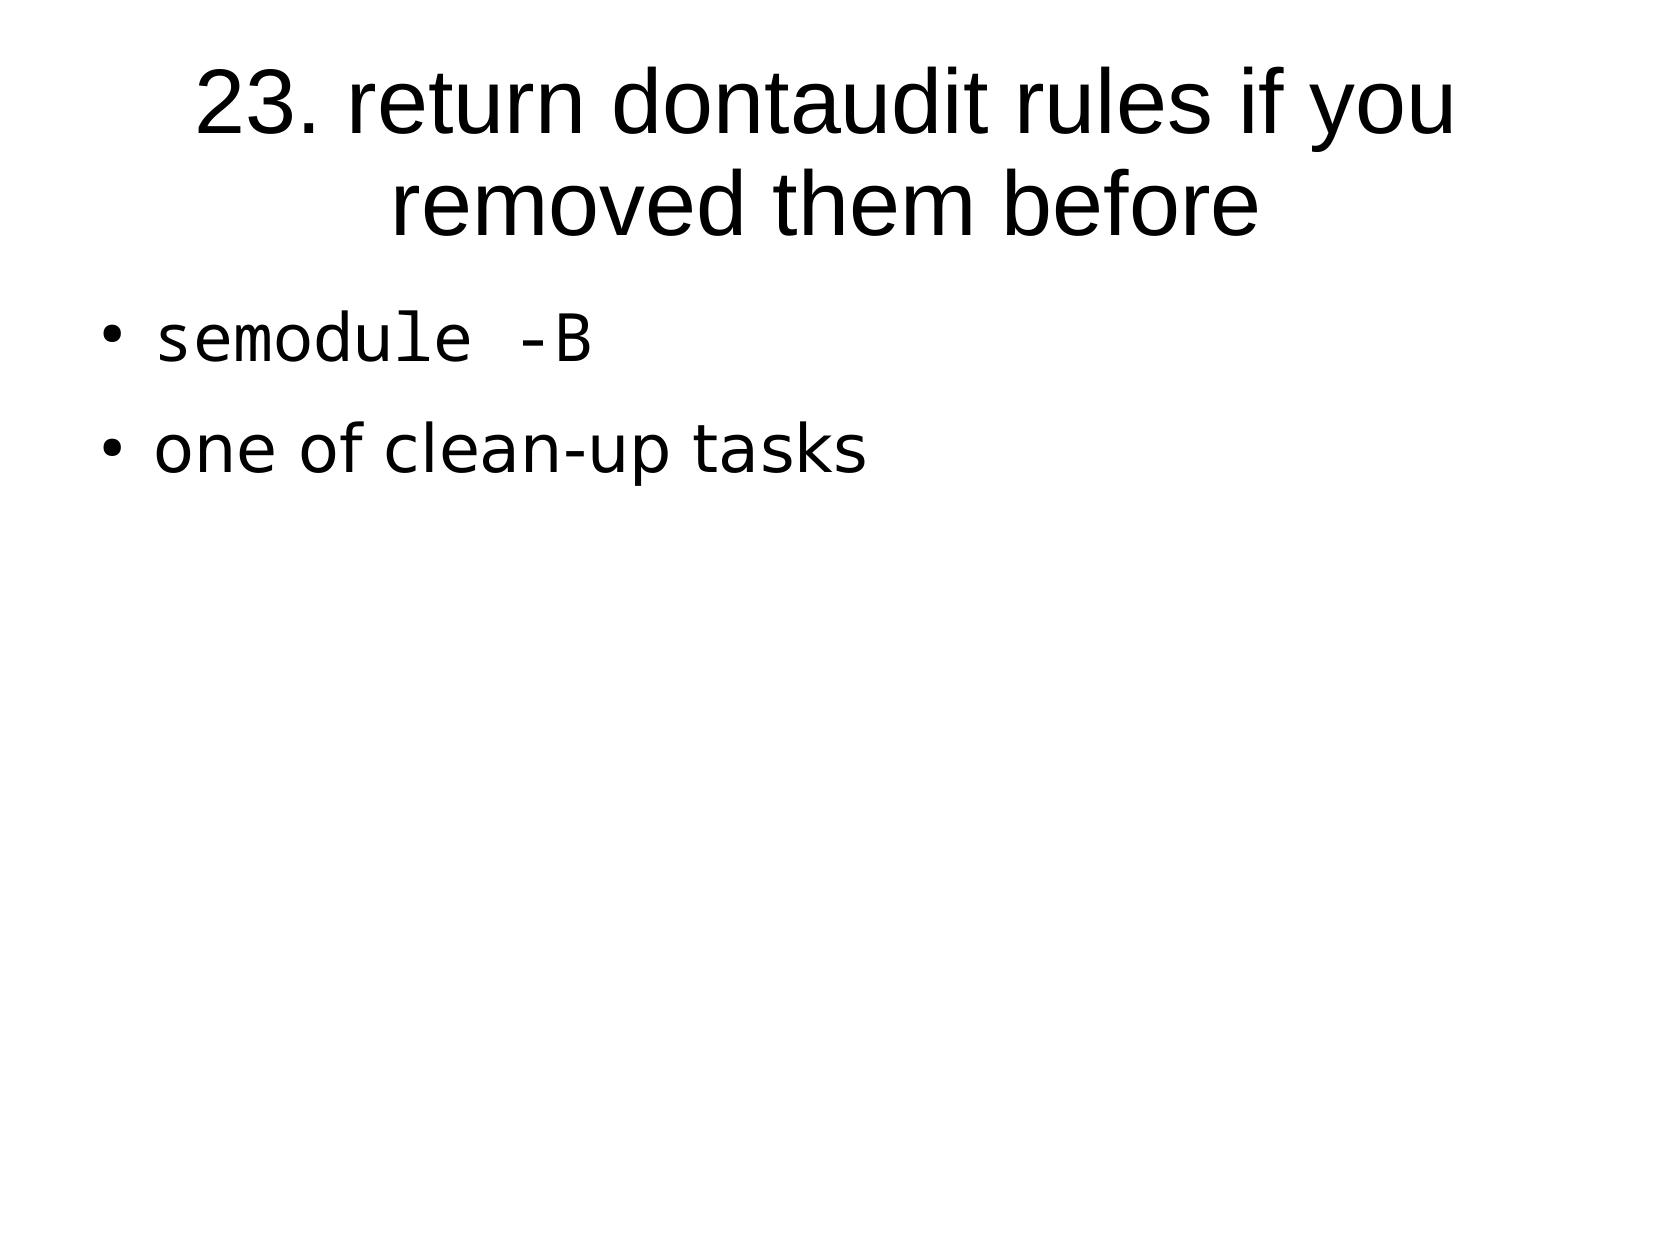

# 23. return dontaudit rules if you removed them before
semodule -B
one of clean-up tasks